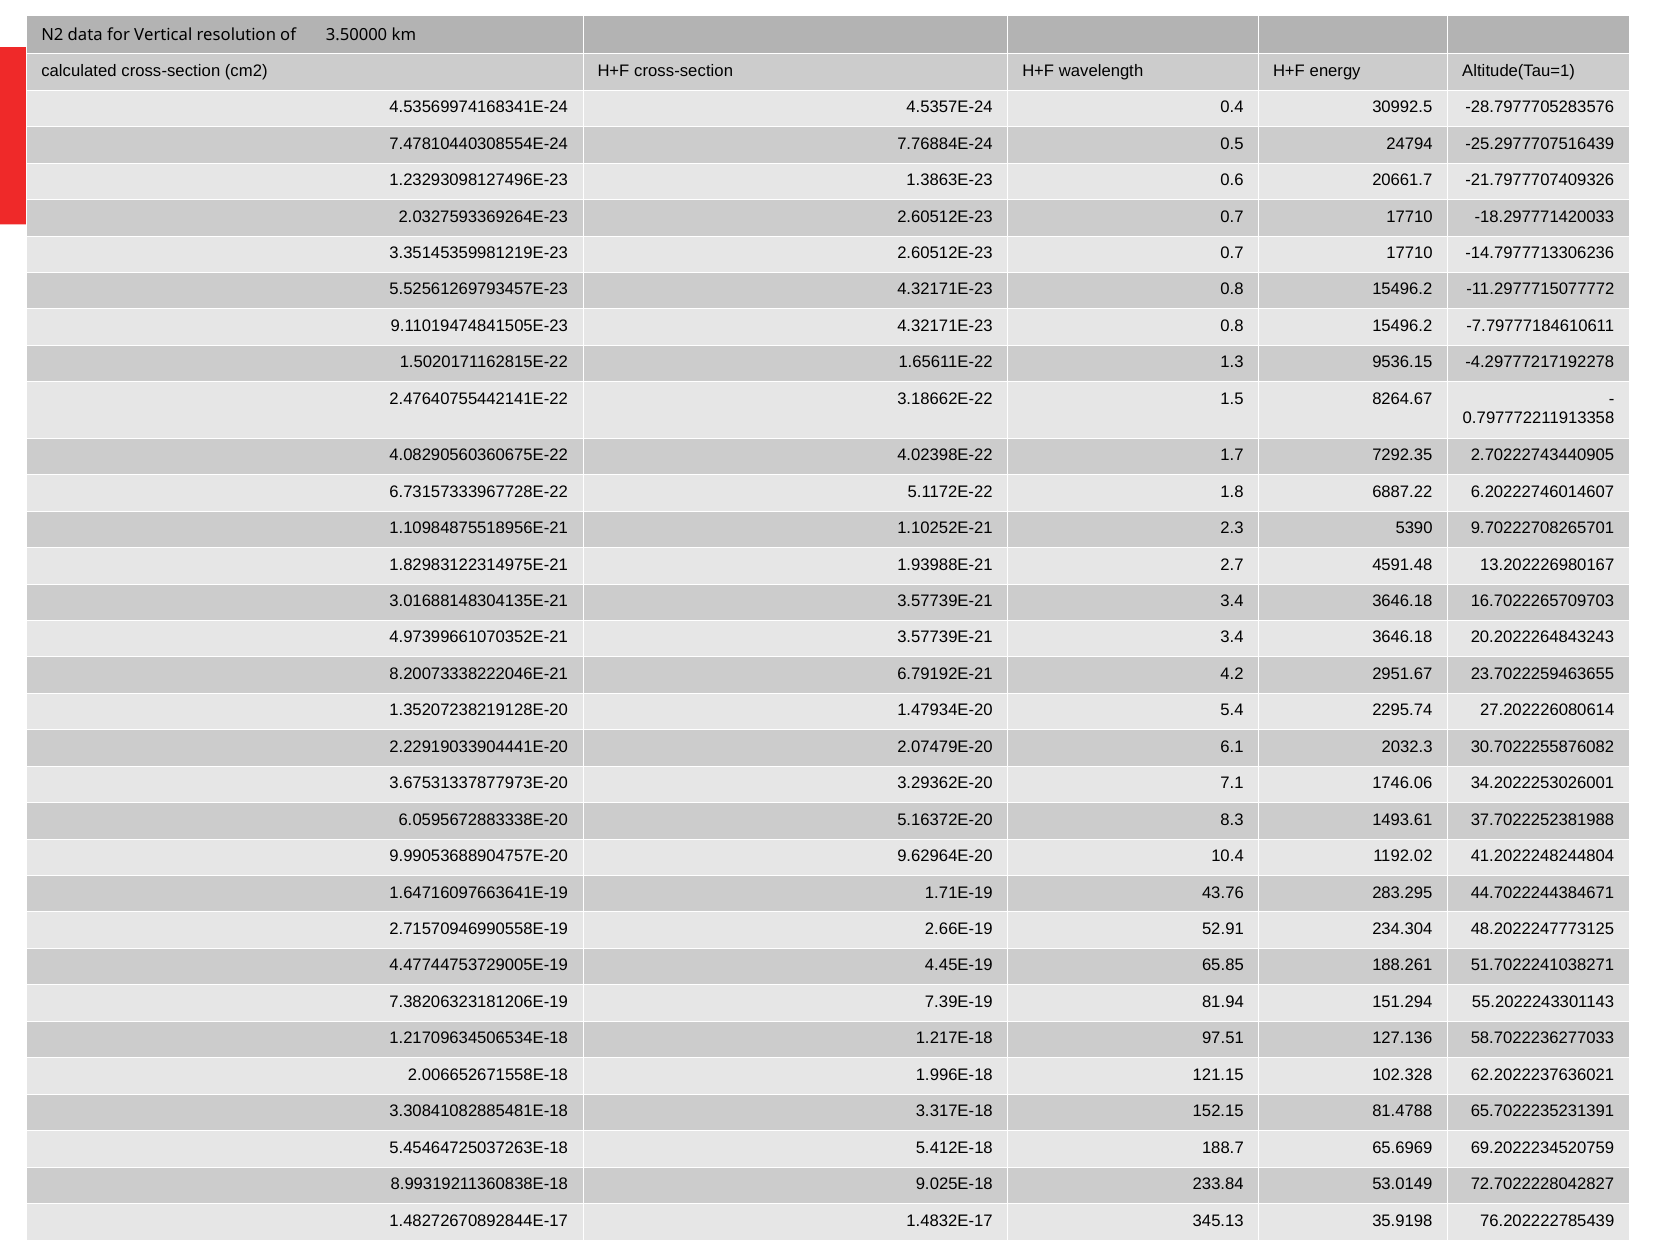

| N2 data for Vertical resolution of 3.50000 km | | | | |
| --- | --- | --- | --- | --- |
| calculated cross-section (cm2) | H+F cross-section | H+F wavelength | H+F energy | Altitude(Tau=1) |
| 4.53569974168341E-24 | 4.5357E-24 | 0.4 | 30992.5 | -28.7977705283576 |
| 7.47810440308554E-24 | 7.76884E-24 | 0.5 | 24794 | -25.2977707516439 |
| 1.23293098127496E-23 | 1.3863E-23 | 0.6 | 20661.7 | -21.7977707409326 |
| 2.0327593369264E-23 | 2.60512E-23 | 0.7 | 17710 | -18.297771420033 |
| 3.35145359981219E-23 | 2.60512E-23 | 0.7 | 17710 | -14.7977713306236 |
| 5.52561269793457E-23 | 4.32171E-23 | 0.8 | 15496.2 | -11.2977715077772 |
| 9.11019474841505E-23 | 4.32171E-23 | 0.8 | 15496.2 | -7.79777184610611 |
| 1.5020171162815E-22 | 1.65611E-22 | 1.3 | 9536.15 | -4.29777217192278 |
| 2.47640755442141E-22 | 3.18662E-22 | 1.5 | 8264.67 | -0.797772211913358 |
| 4.08290560360675E-22 | 4.02398E-22 | 1.7 | 7292.35 | 2.70222743440905 |
| 6.73157333967728E-22 | 5.1172E-22 | 1.8 | 6887.22 | 6.20222746014607 |
| 1.10984875518956E-21 | 1.10252E-21 | 2.3 | 5390 | 9.70222708265701 |
| 1.82983122314975E-21 | 1.93988E-21 | 2.7 | 4591.48 | 13.202226980167 |
| 3.01688148304135E-21 | 3.57739E-21 | 3.4 | 3646.18 | 16.7022265709703 |
| 4.97399661070352E-21 | 3.57739E-21 | 3.4 | 3646.18 | 20.2022264843243 |
| 8.20073338222046E-21 | 6.79192E-21 | 4.2 | 2951.67 | 23.7022259463655 |
| 1.35207238219128E-20 | 1.47934E-20 | 5.4 | 2295.74 | 27.202226080614 |
| 2.22919033904441E-20 | 2.07479E-20 | 6.1 | 2032.3 | 30.7022255876082 |
| 3.67531337877973E-20 | 3.29362E-20 | 7.1 | 1746.06 | 34.2022253026001 |
| 6.0595672883338E-20 | 5.16372E-20 | 8.3 | 1493.61 | 37.7022252381988 |
| 9.99053688904757E-20 | 9.62964E-20 | 10.4 | 1192.02 | 41.2022248244804 |
| 1.64716097663641E-19 | 1.71E-19 | 43.76 | 283.295 | 44.7022244384671 |
| 2.71570946990558E-19 | 2.66E-19 | 52.91 | 234.304 | 48.2022247773125 |
| 4.47744753729005E-19 | 4.45E-19 | 65.85 | 188.261 | 51.7022241038271 |
| 7.38206323181206E-19 | 7.39E-19 | 81.94 | 151.294 | 55.2022243301143 |
| 1.21709634506534E-18 | 1.217E-18 | 97.51 | 127.136 | 58.7022236277033 |
| 2.006652671558E-18 | 1.996E-18 | 121.15 | 102.328 | 62.2022237636021 |
| 3.30841082885481E-18 | 3.317E-18 | 152.15 | 81.4788 | 65.7022235231391 |
| 5.45464725037263E-18 | 5.412E-18 | 188.7 | 65.6969 | 69.2022234520759 |
| 8.99319211360838E-18 | 9.025E-18 | 233.84 | 53.0149 | 72.7022228042827 |
| 1.48272670892844E-17 | 1.4832E-17 | 345.13 | 35.9198 | 76.202222785439 |
26